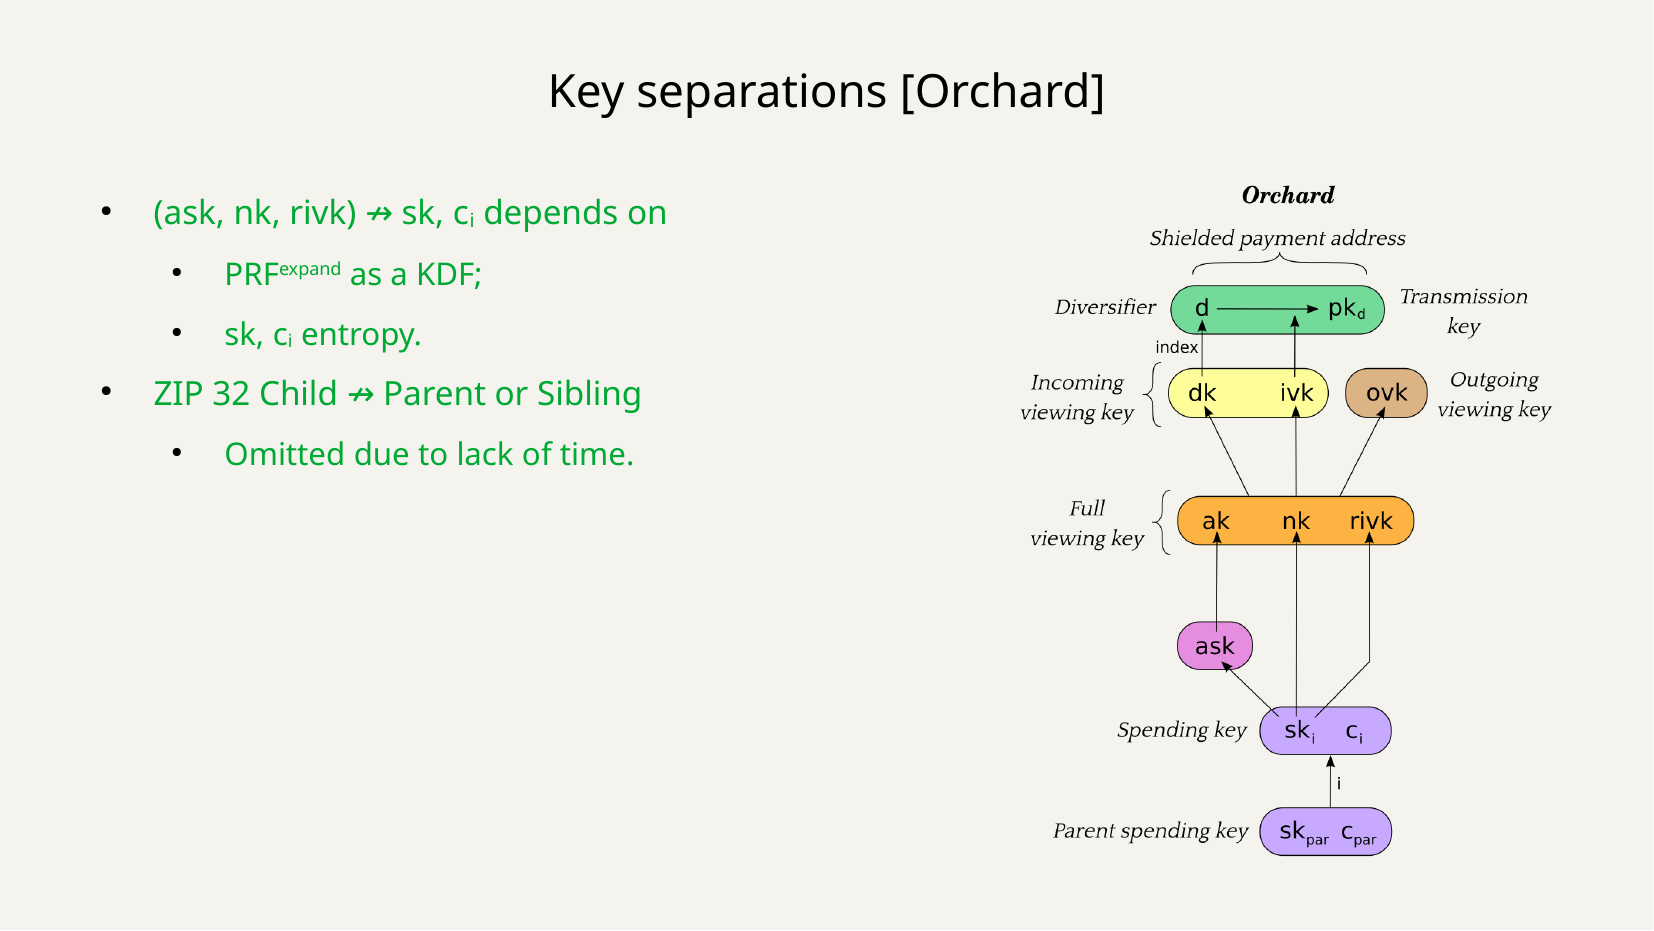

# Key separations [Orchard]
(ask, nk, rivk) ↛ sk, ci depends on
PRFexpand as a KDF;
sk, ci entropy.
ZIP 32 Child ↛ Parent or Sibling
Omitted due to lack of time.